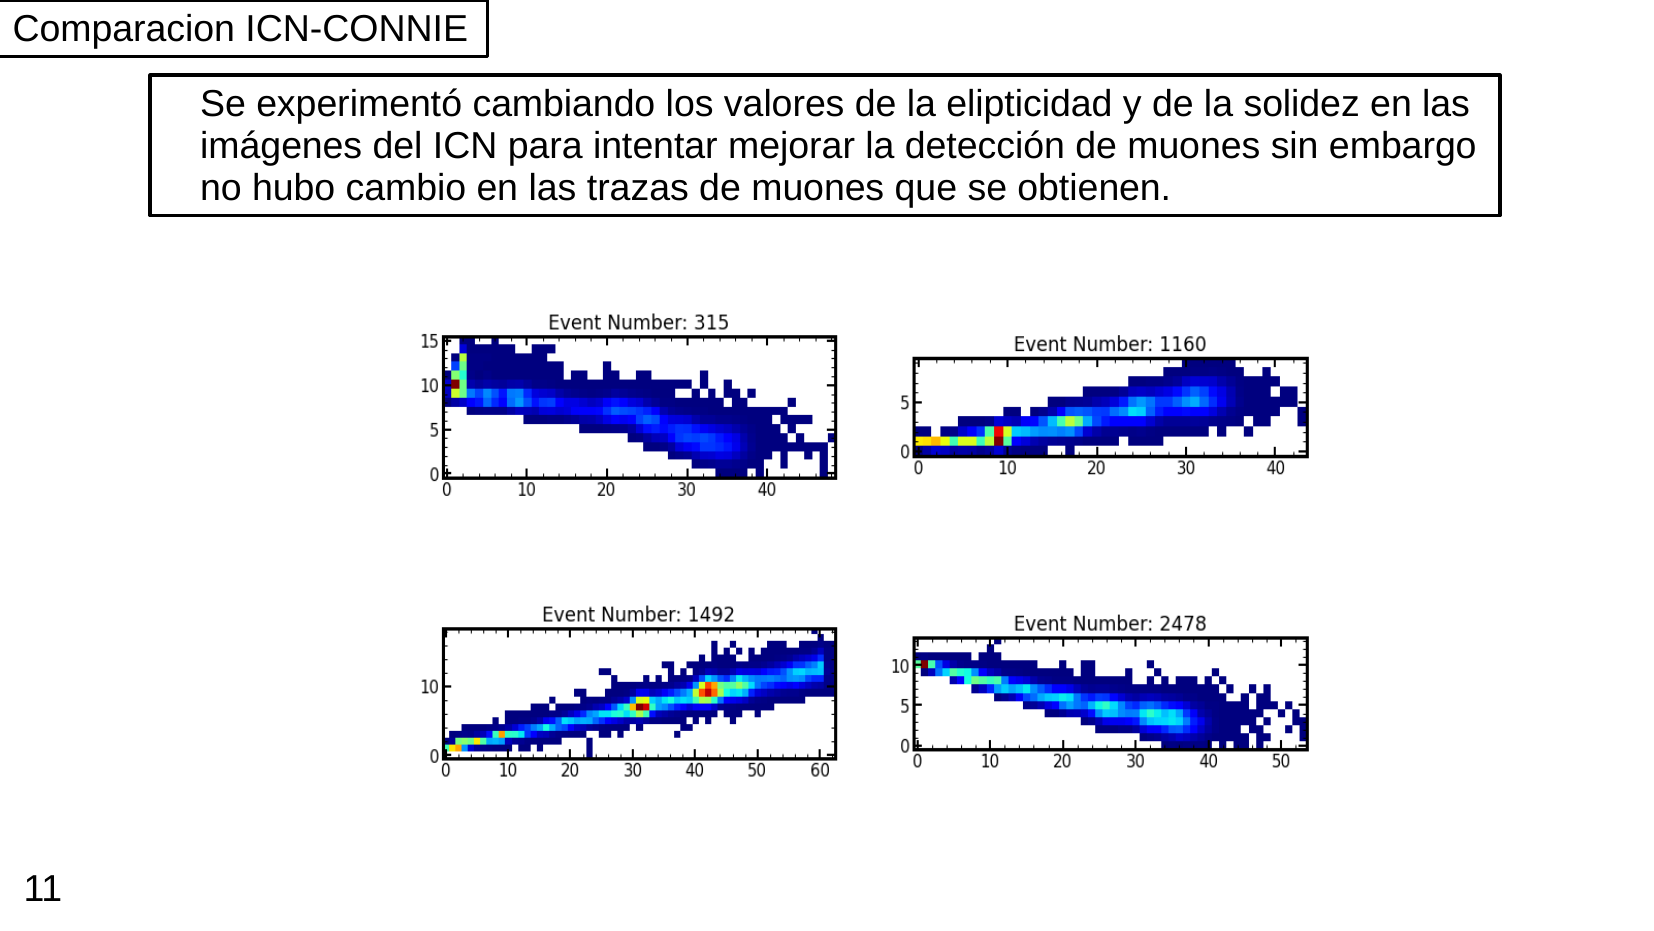

Comparacion ICN-CONNIE
Se experimentó cambiando los valores de la elipticidad y de la solidez en las imágenes del ICN para intentar mejorar la detección de muones sin embargo no hubo cambio en las trazas de muones que se obtienen.